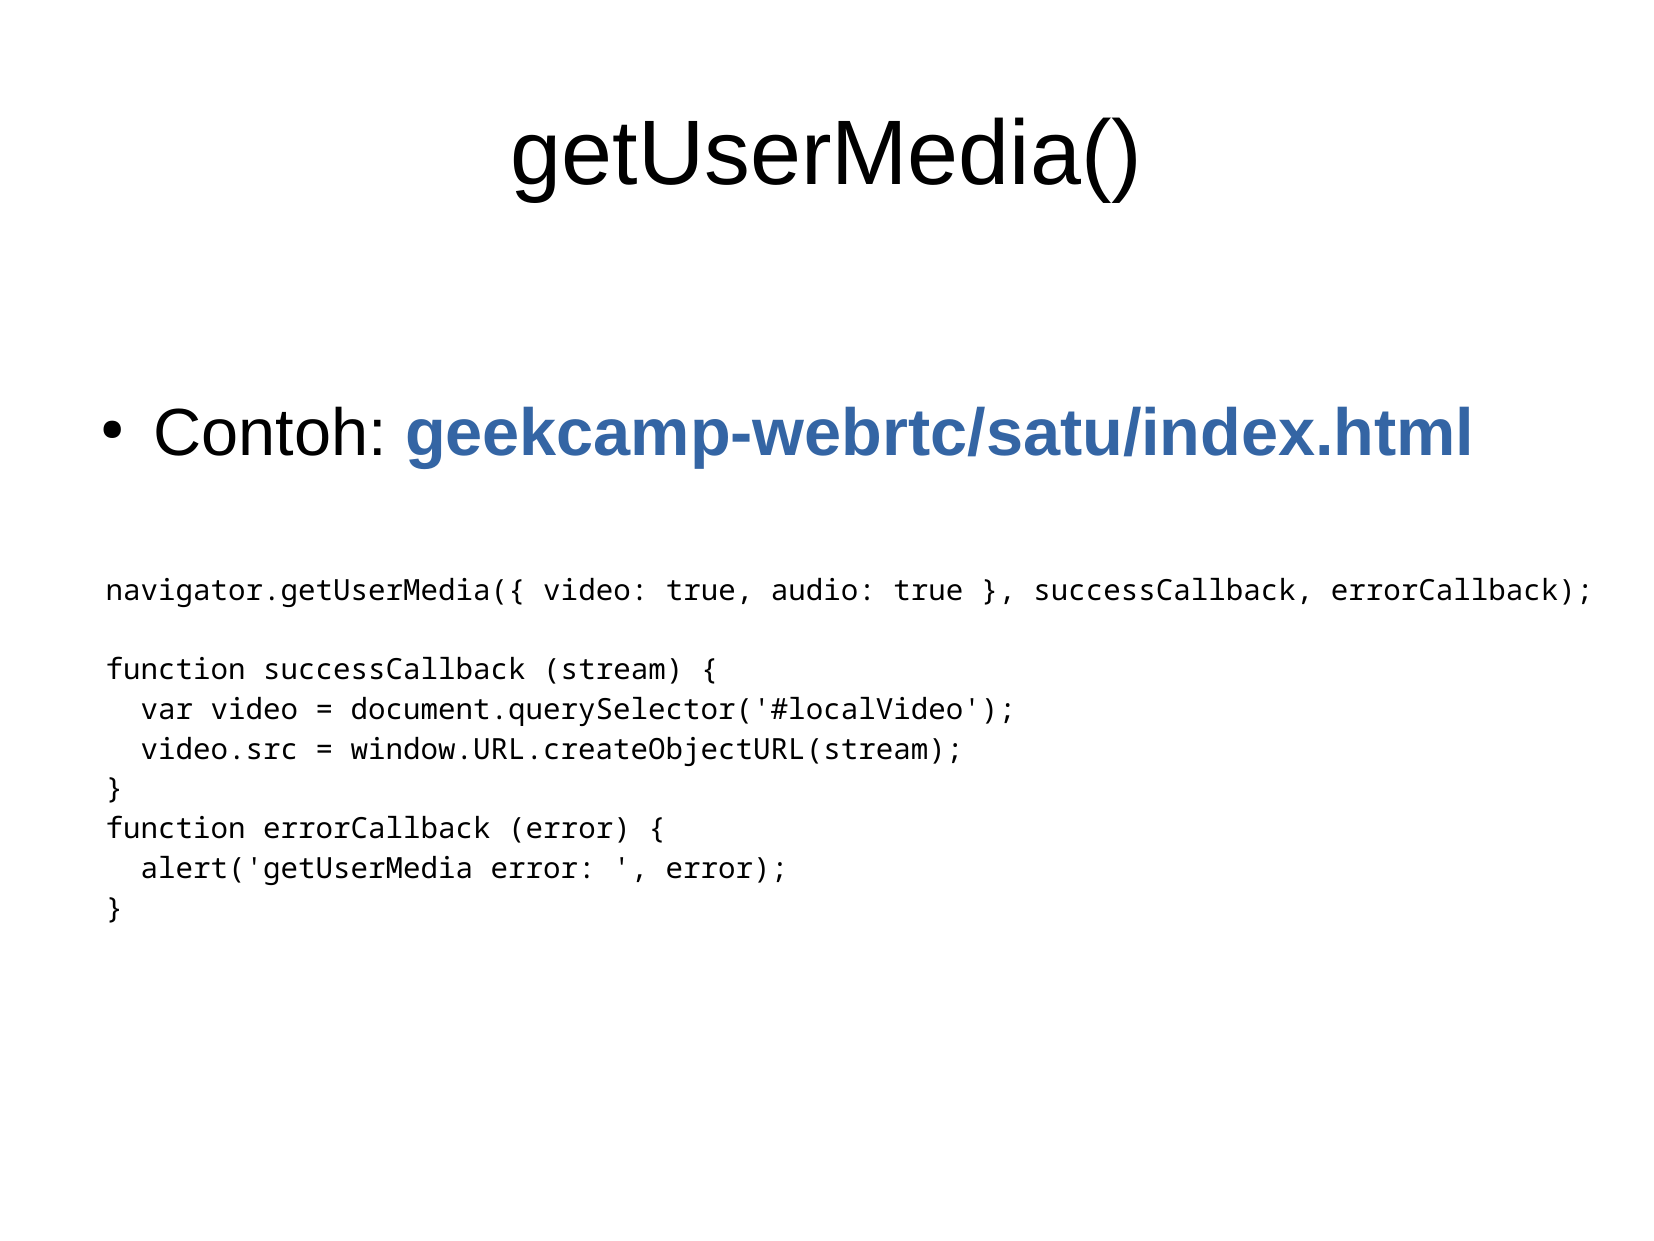

# getUserMedia()
Contoh: geekcamp-webrtc/satu/index.html
navigator.getUserMedia({ video: true, audio: true }, successCallback, errorCallback);
function successCallback (stream) {
 var video = document.querySelector('#localVideo');
 video.src = window.URL.createObjectURL(stream);
}
function errorCallback (error) {
 alert('getUserMedia error: ', error);
}